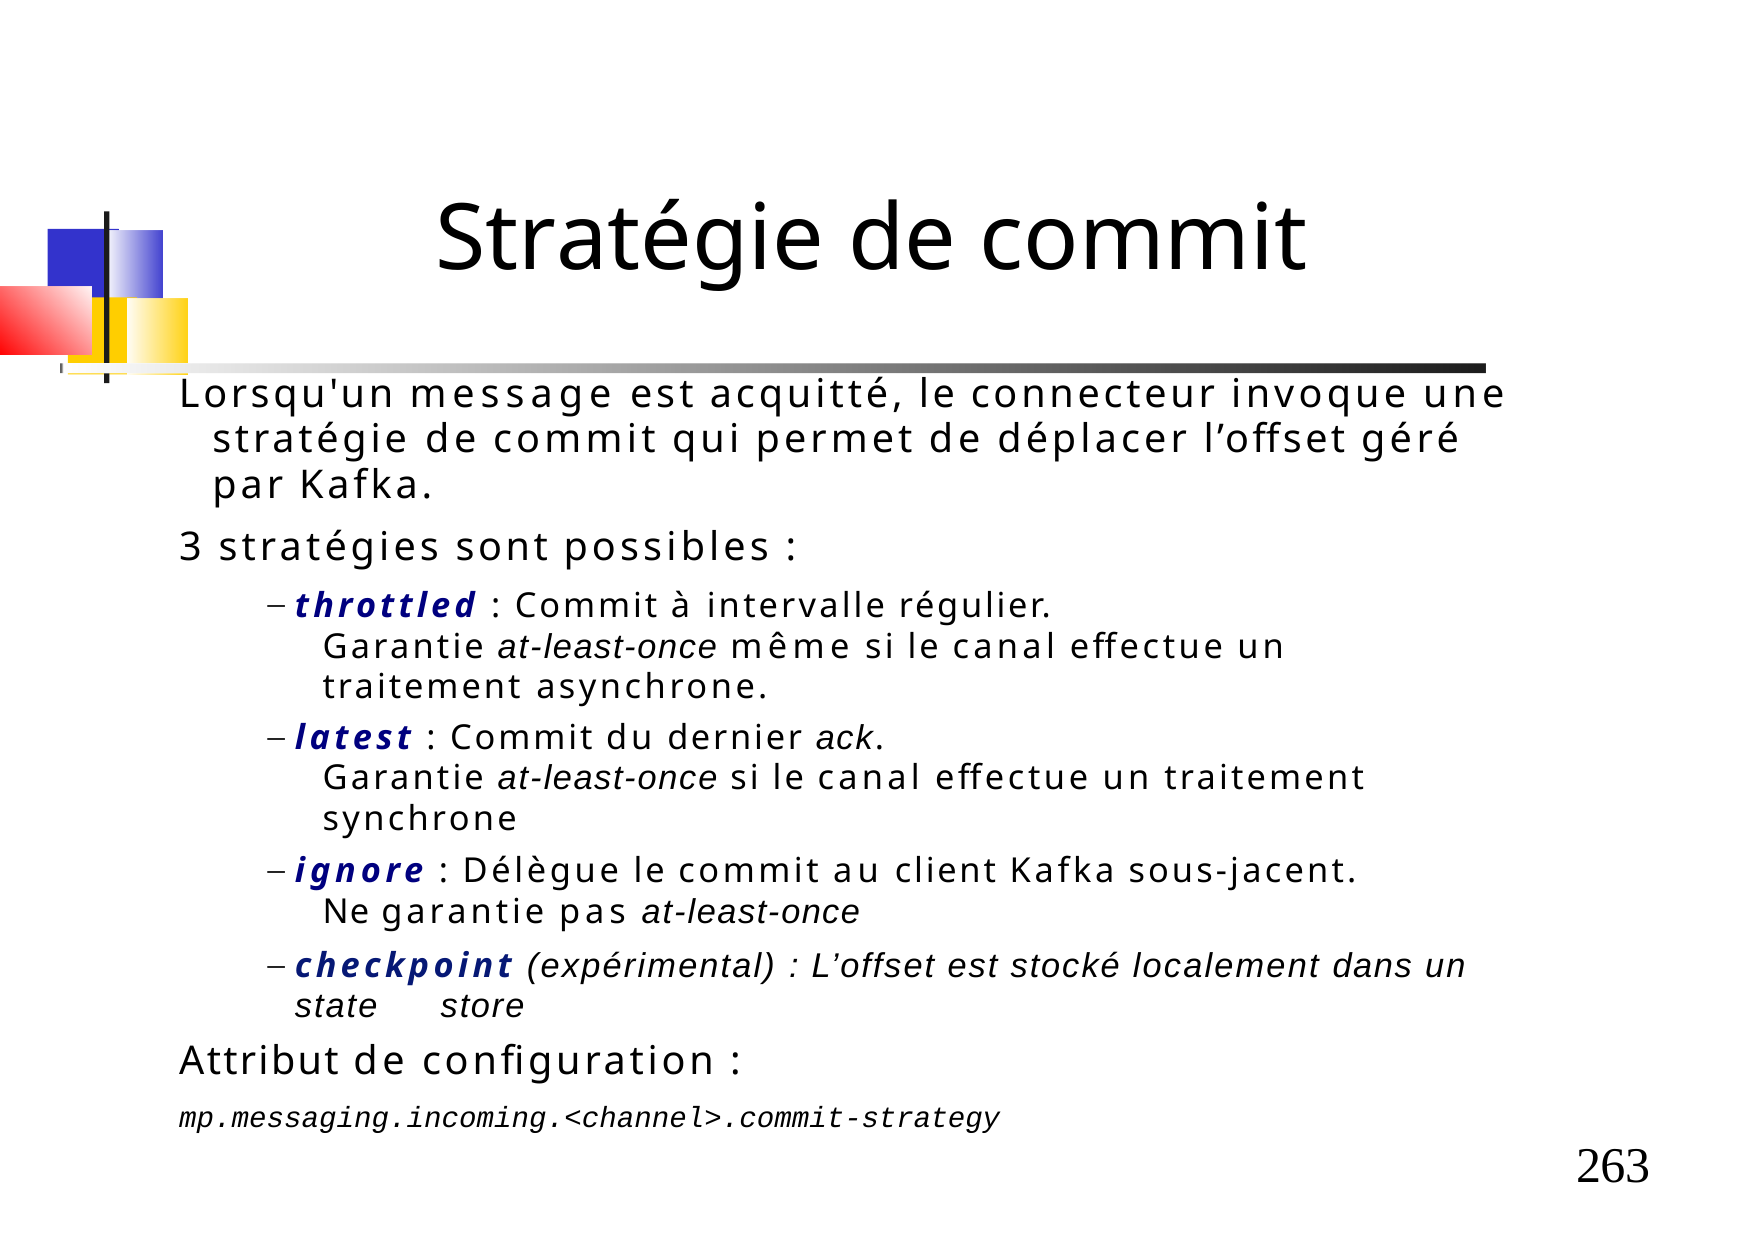

# Stratégie de commit
Lorsqu'un message est acquitté, le connecteur invoque une stratégie de commit qui permet de déplacer l’offset géré par Kafka.
3 stratégies sont possibles :
throttled : Commit à intervalle régulier.
Garantie at-least-once même si le canal effectue un traitement asynchrone.
latest : Commit du dernier ack.
Garantie at-least-once si le canal effectue un traitement synchrone
ignore : Délègue le commit au client Kafka sous-jacent.
Ne garantie pas at-least-once
checkpoint (expérimental) : L’offset est stocké localement dans un state 	store
Attribut de configuration :
mp.messaging.incoming.<channel>.commit-strategy
263